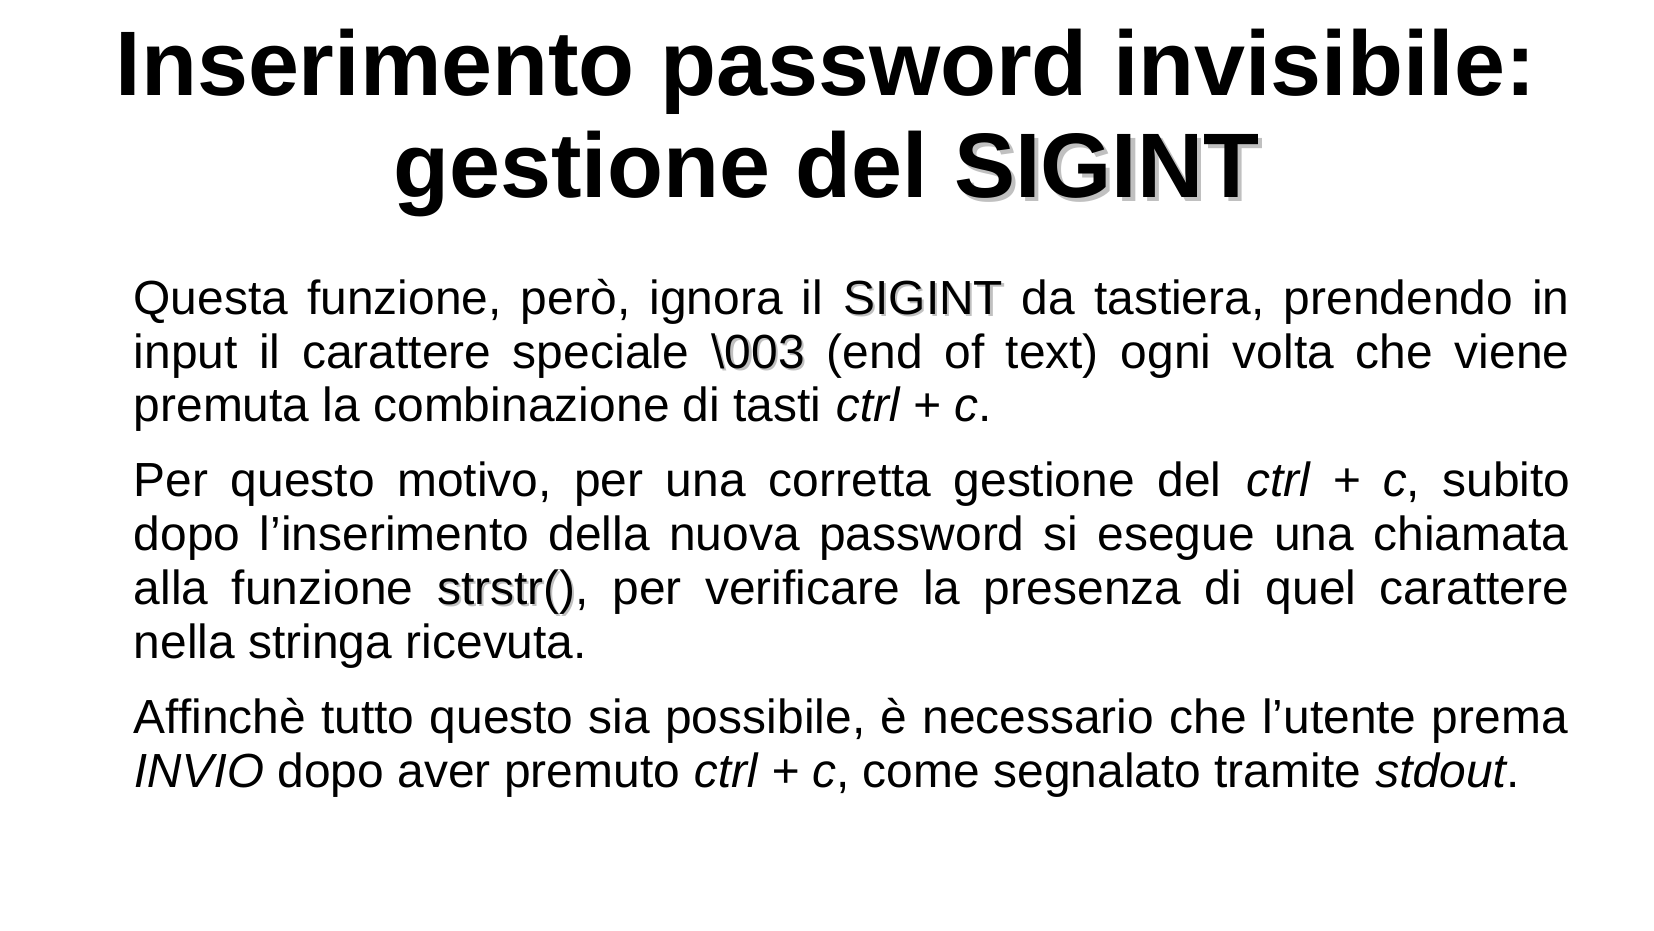

Inserimento password invisibile: gestione del SIGINT
#
Questa funzione, però, ignora il SIGINT da tastiera, prendendo in input il carattere speciale \003 (end of text) ogni volta che viene premuta la combinazione di tasti ctrl + c.
Per questo motivo, per una corretta gestione del ctrl + c, subito dopo l’inserimento della nuova password si esegue una chiamata alla funzione strstr(), per verificare la presenza di quel carattere nella stringa ricevuta.
Affinchè tutto questo sia possibile, è necessario che l’utente prema INVIO dopo aver premuto ctrl + c, come segnalato tramite stdout.